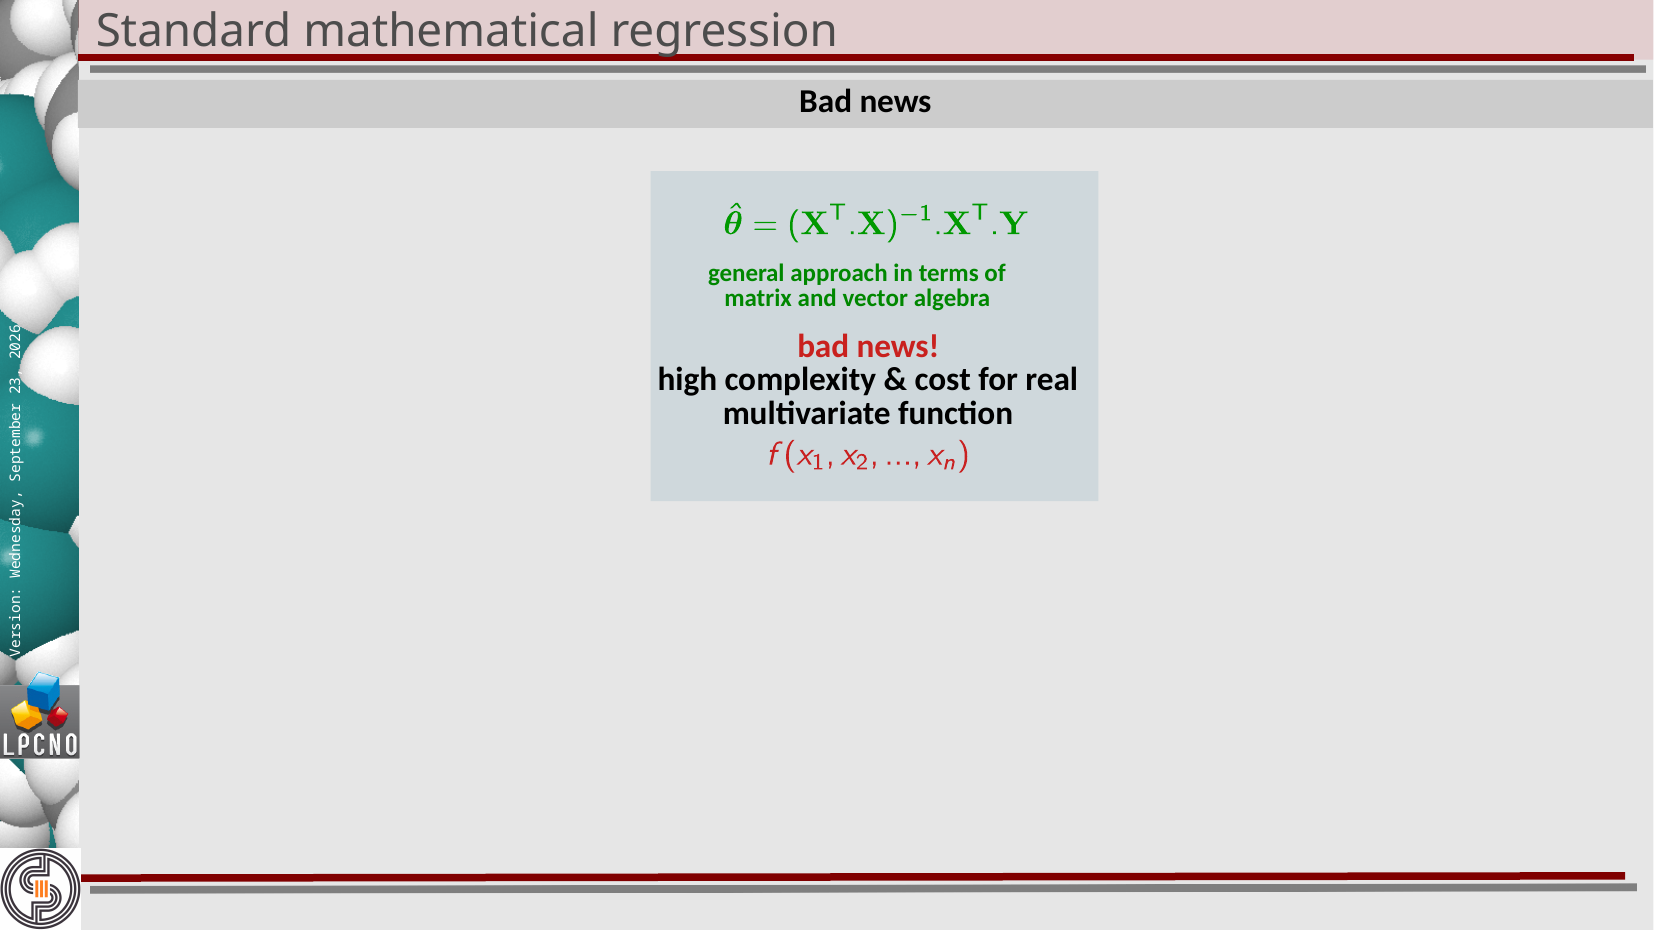

# Standard mathematical regression
Bad news
general approach in terms of matrix and vector algebra
bad news!
high complexity & cost for real multivariate function